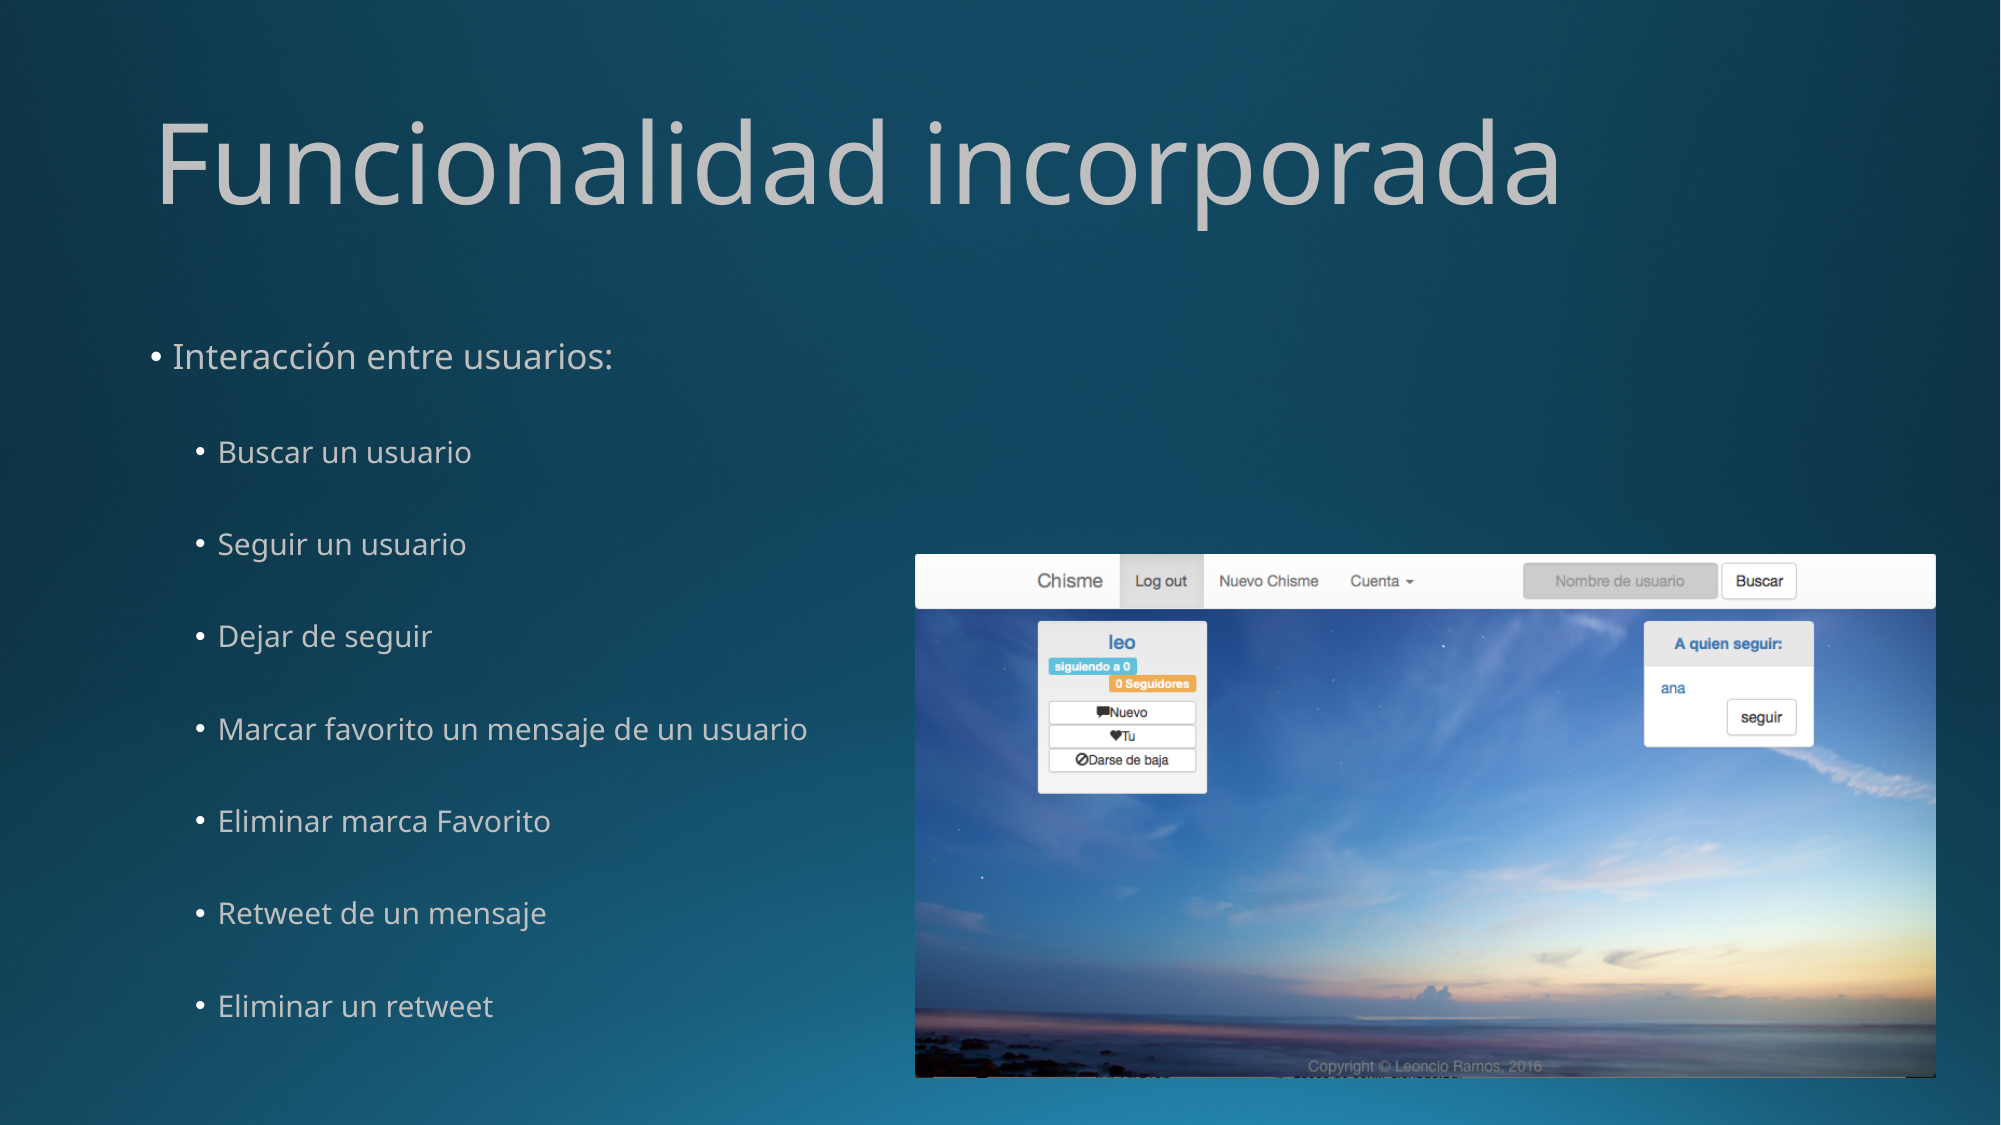

# Funcionalidad incorporada
Interacción entre usuarios:
Buscar un usuario
Seguir un usuario
Dejar de seguir
Marcar favorito un mensaje de un usuario
Eliminar marca Favorito
Retweet de un mensaje
Eliminar un retweet